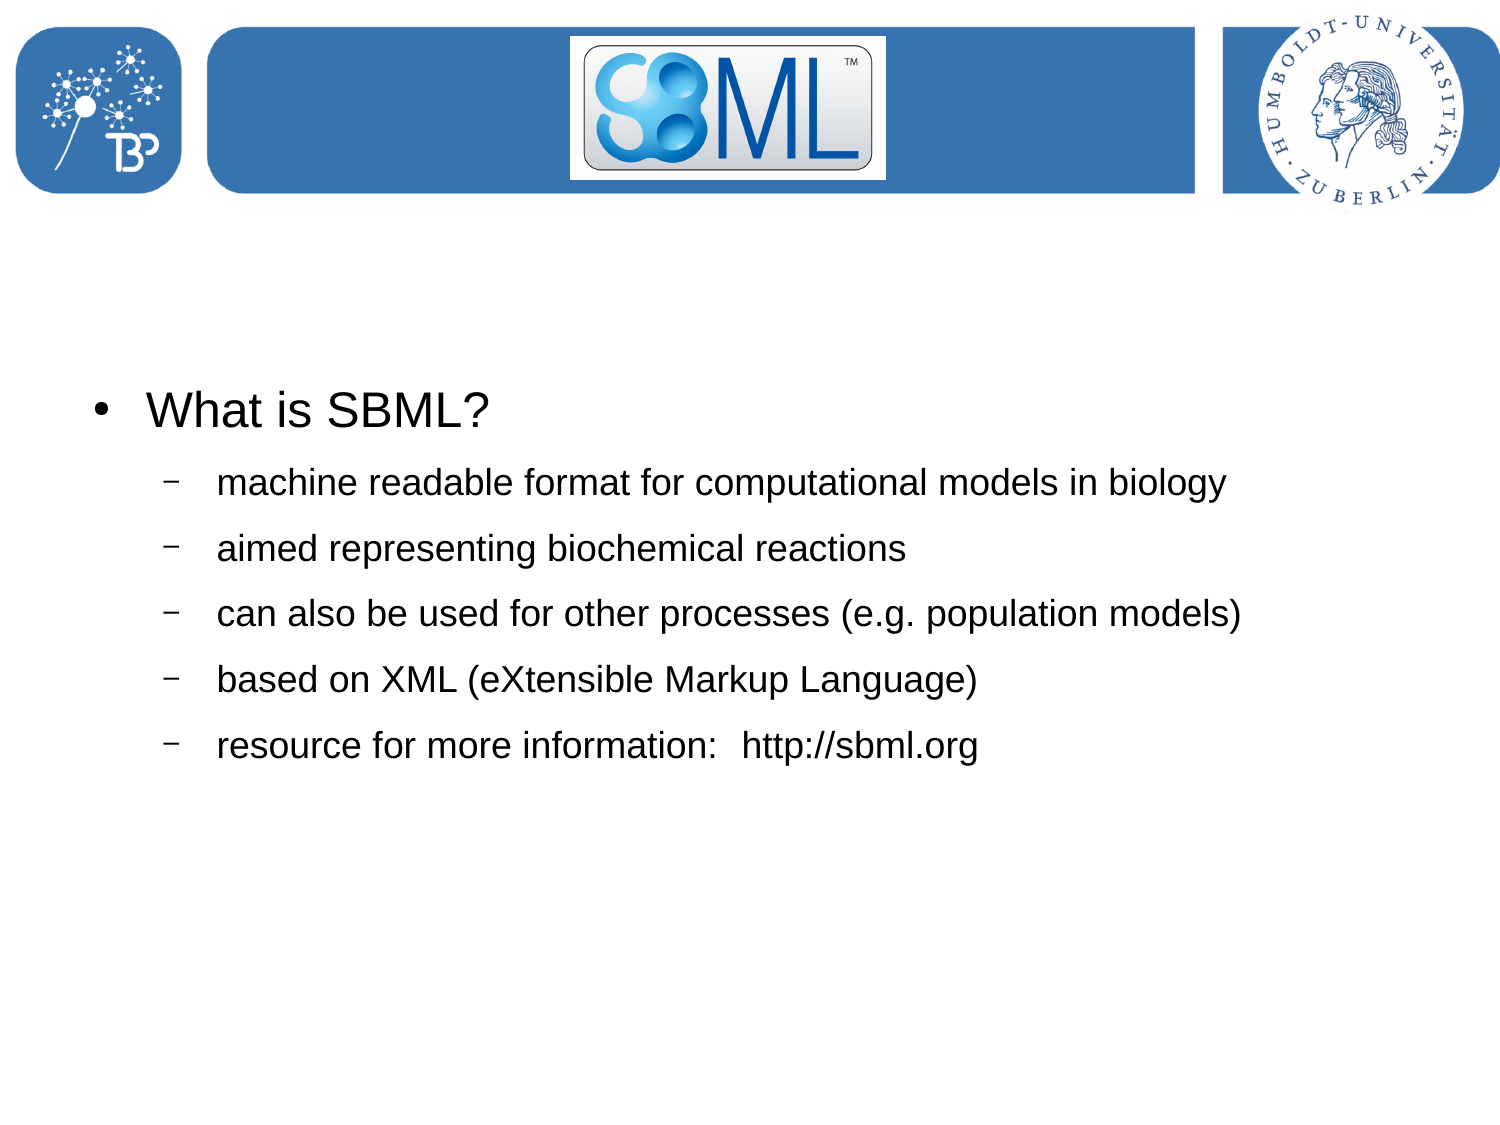

# SBML
What is SBML?
machine readable format for computational models in biology
aimed representing biochemical reactions
can also be used for other processes (e.g. population models)
based on XML (eXtensible Markup Language)
resource for more information: 	http://sbml.org